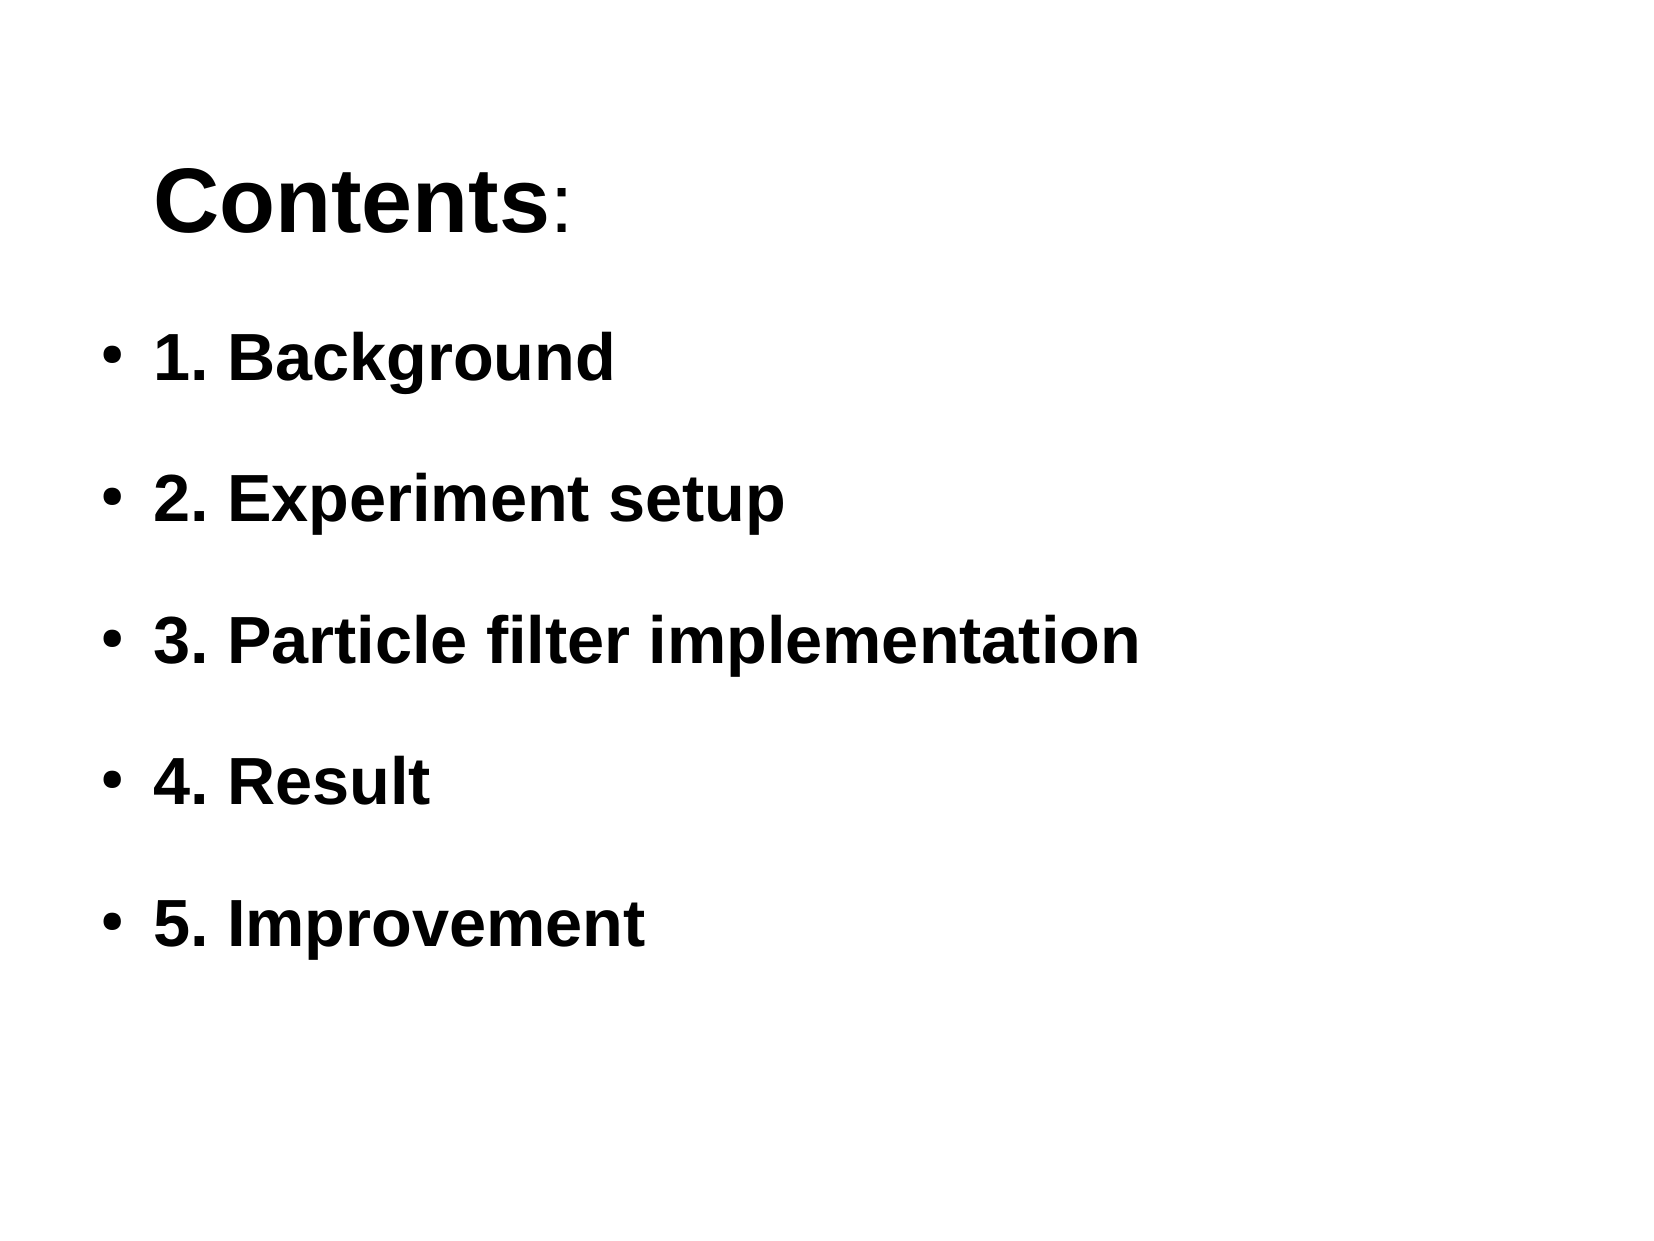

# Contents:
1. Background
2. Experiment setup
3. Particle filter implementation
4. Result
5. Improvement